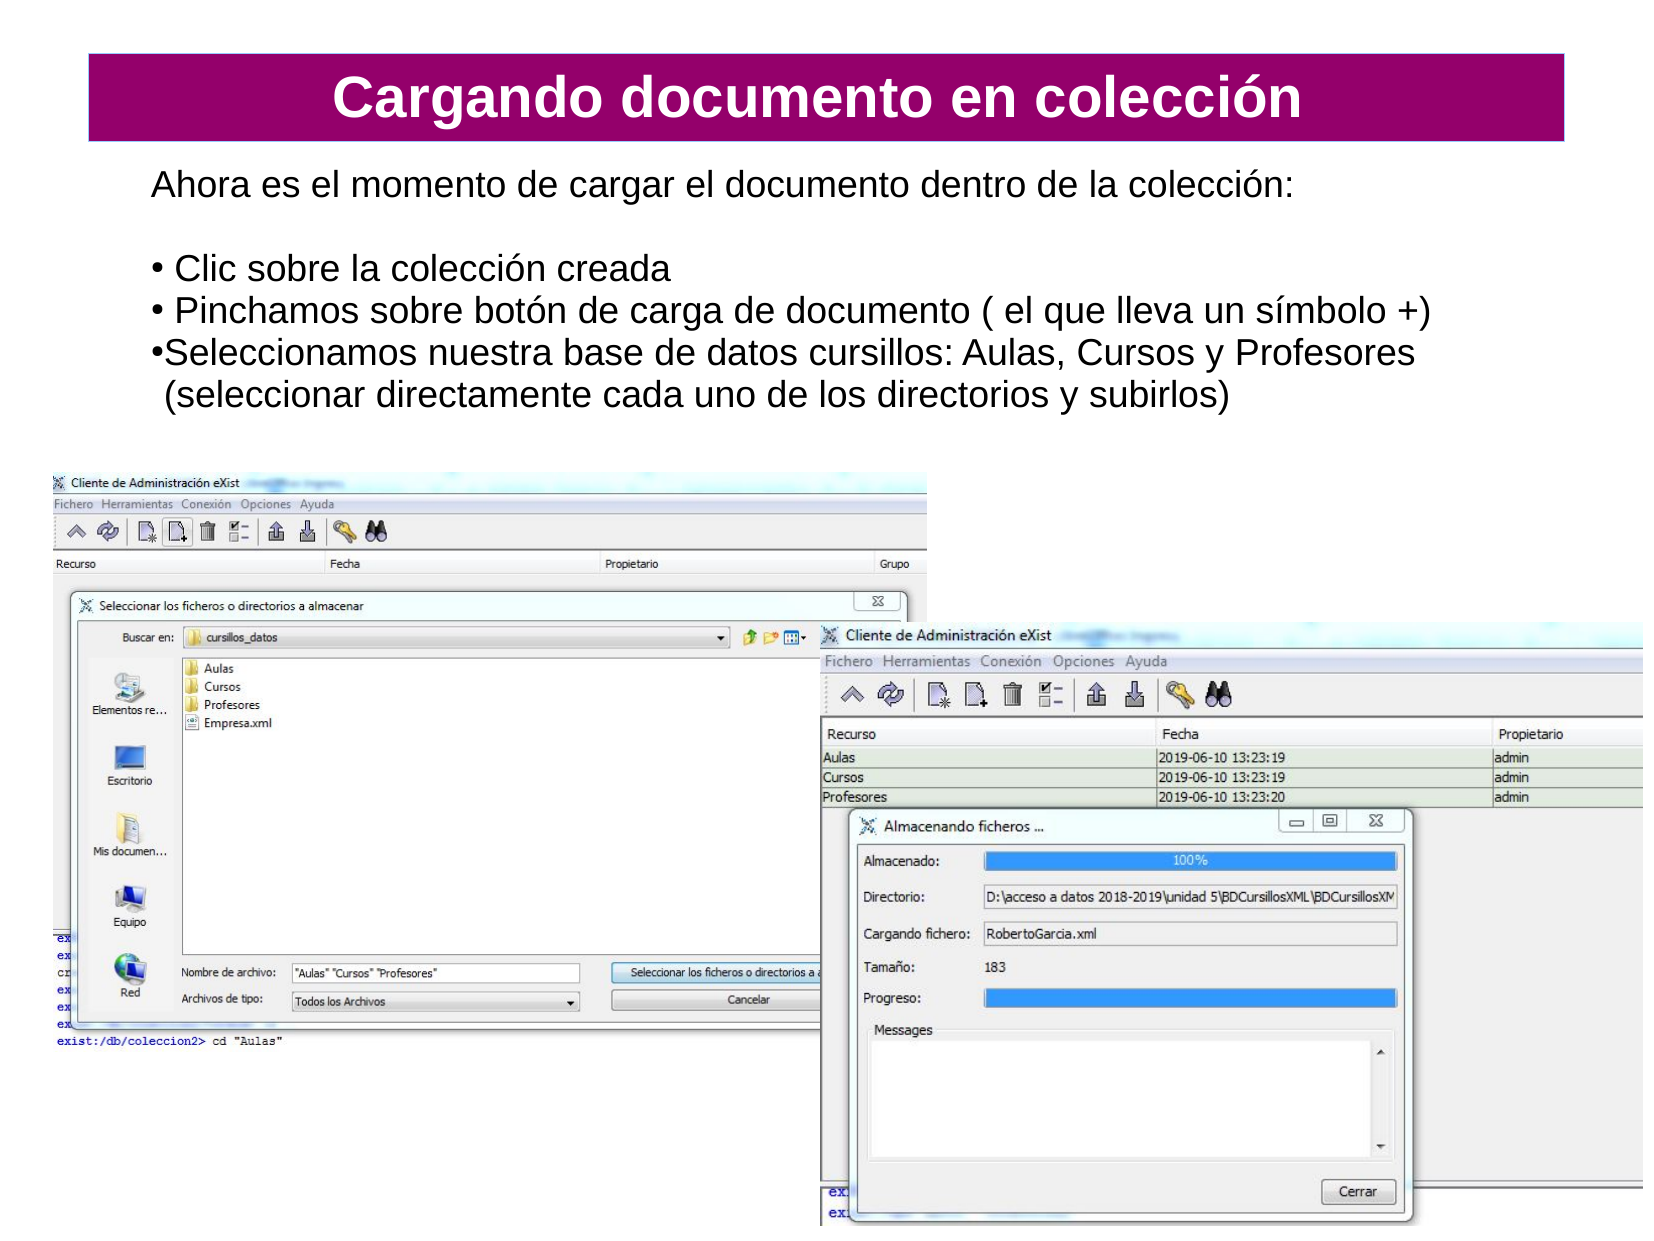

Cargando documento en colección
Ahora es el momento de cargar el documento dentro de la colección:
 Clic sobre la colección creada
 Pinchamos sobre botón de carga de documento ( el que lleva un símbolo +)
Seleccionamos nuestra base de datos cursillos: Aulas, Cursos y Profesores
(seleccionar directamente cada uno de los directorios y subirlos)